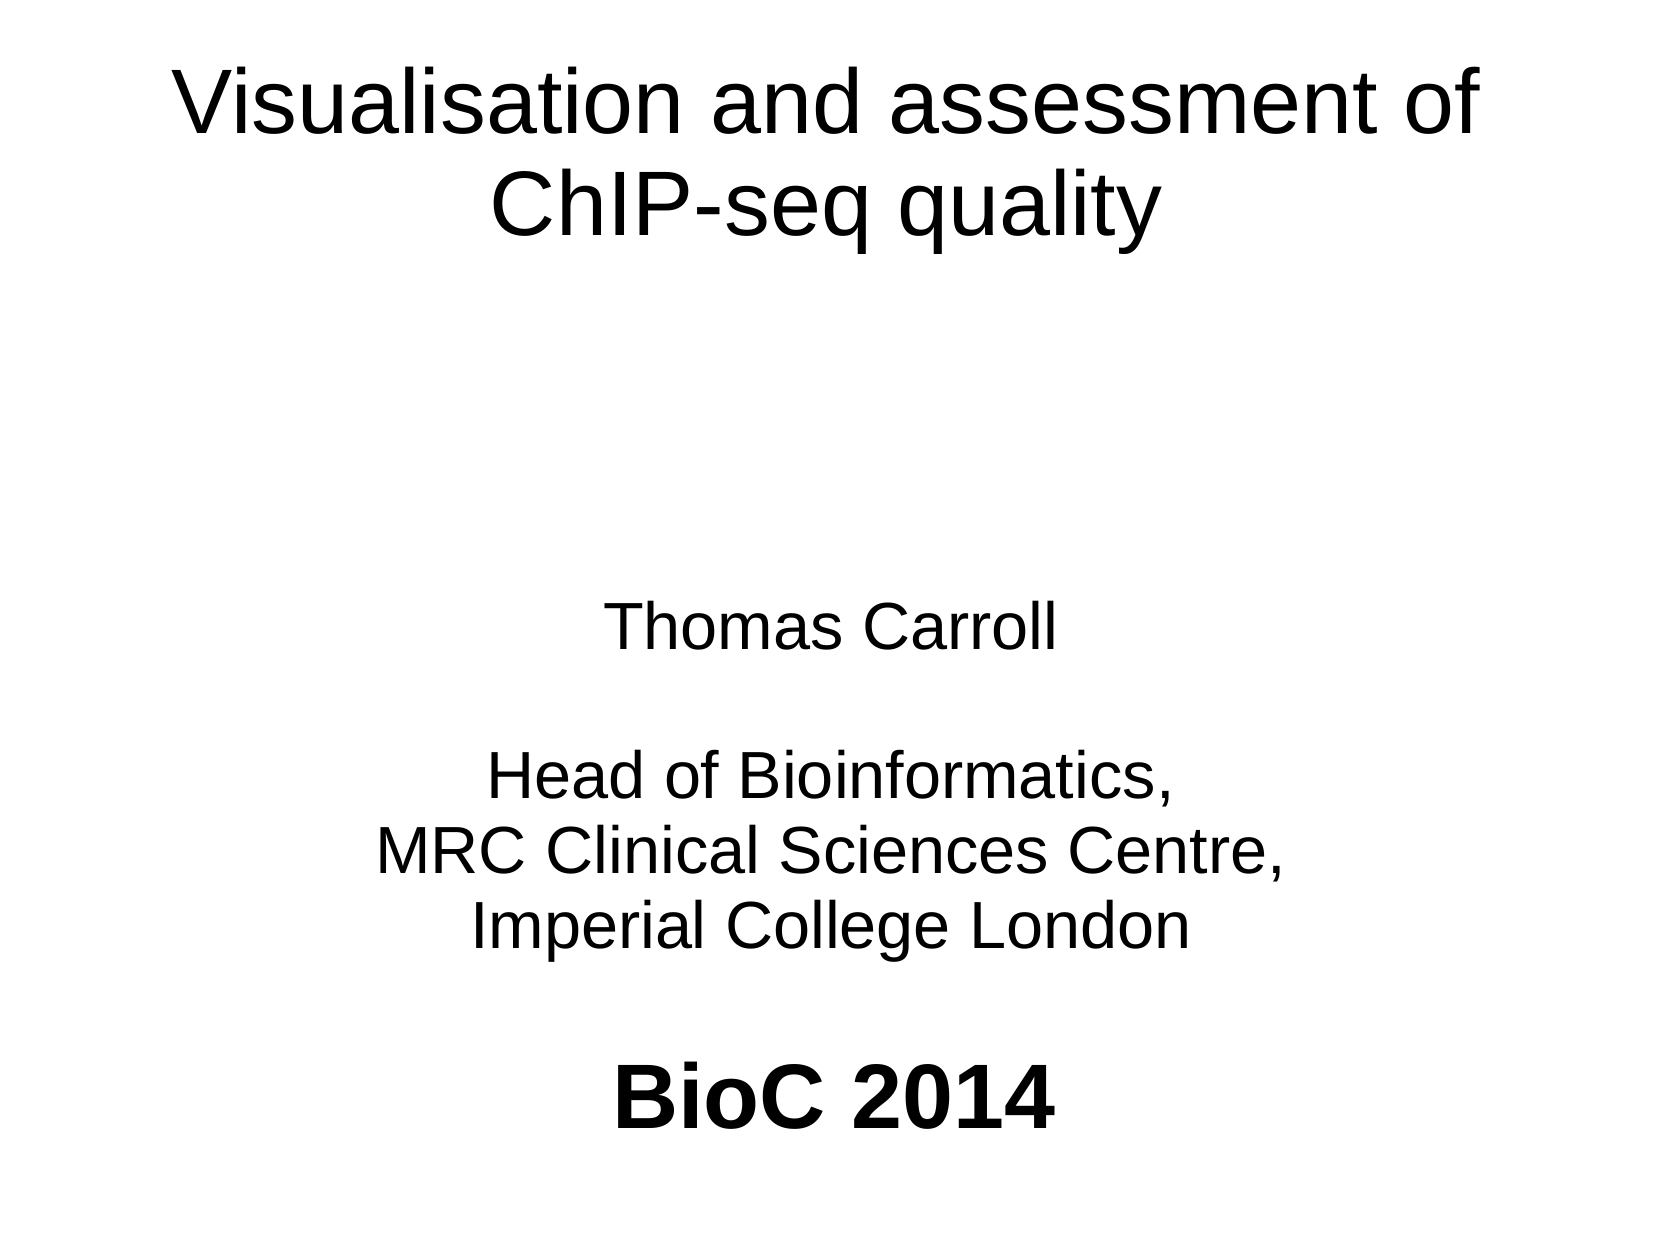

# Visualisation and assessment of ChIP-seq quality
Thomas Carroll
Head of Bioinformatics,
MRC Clinical Sciences Centre,
Imperial College London
BioC 2014